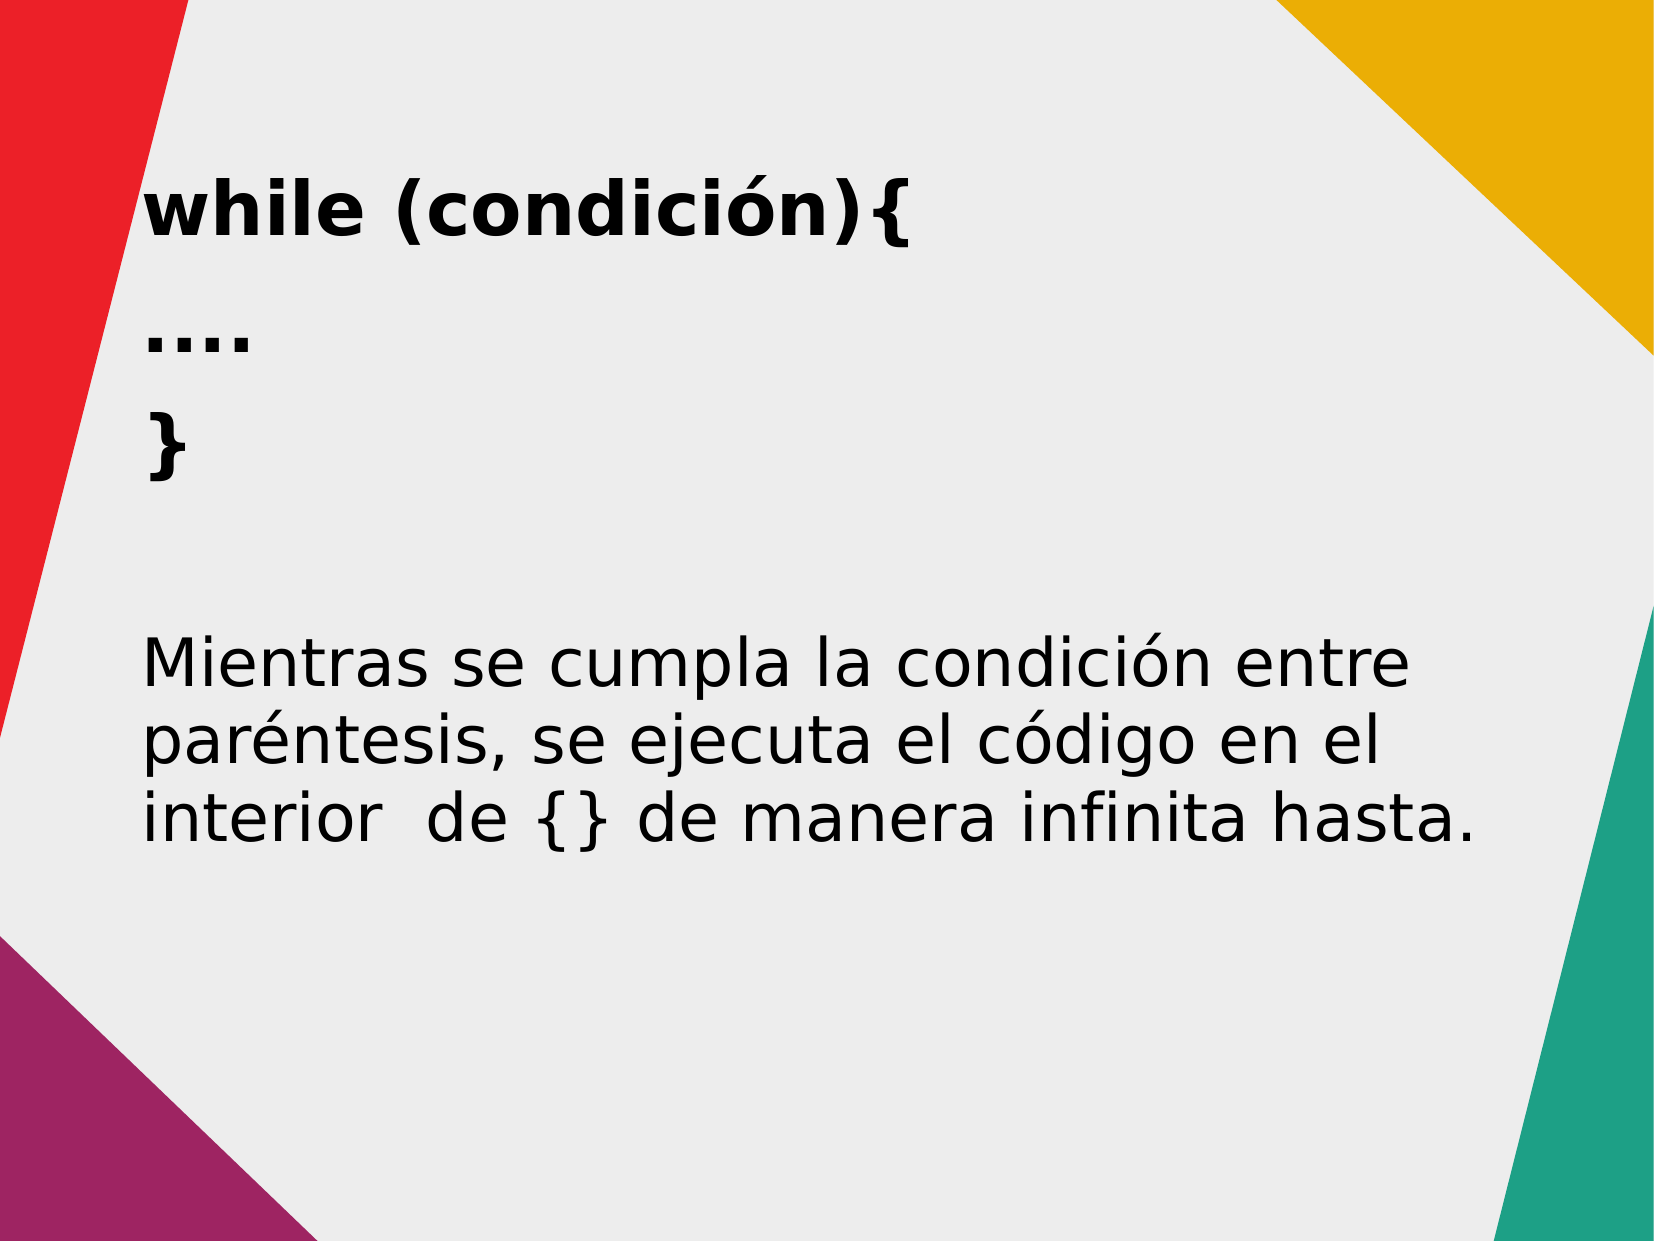

# while (condición){
....
}
Mientras se cumpla la condición entre paréntesis, se ejecuta el código en el interior de {} de manera infinita hasta.